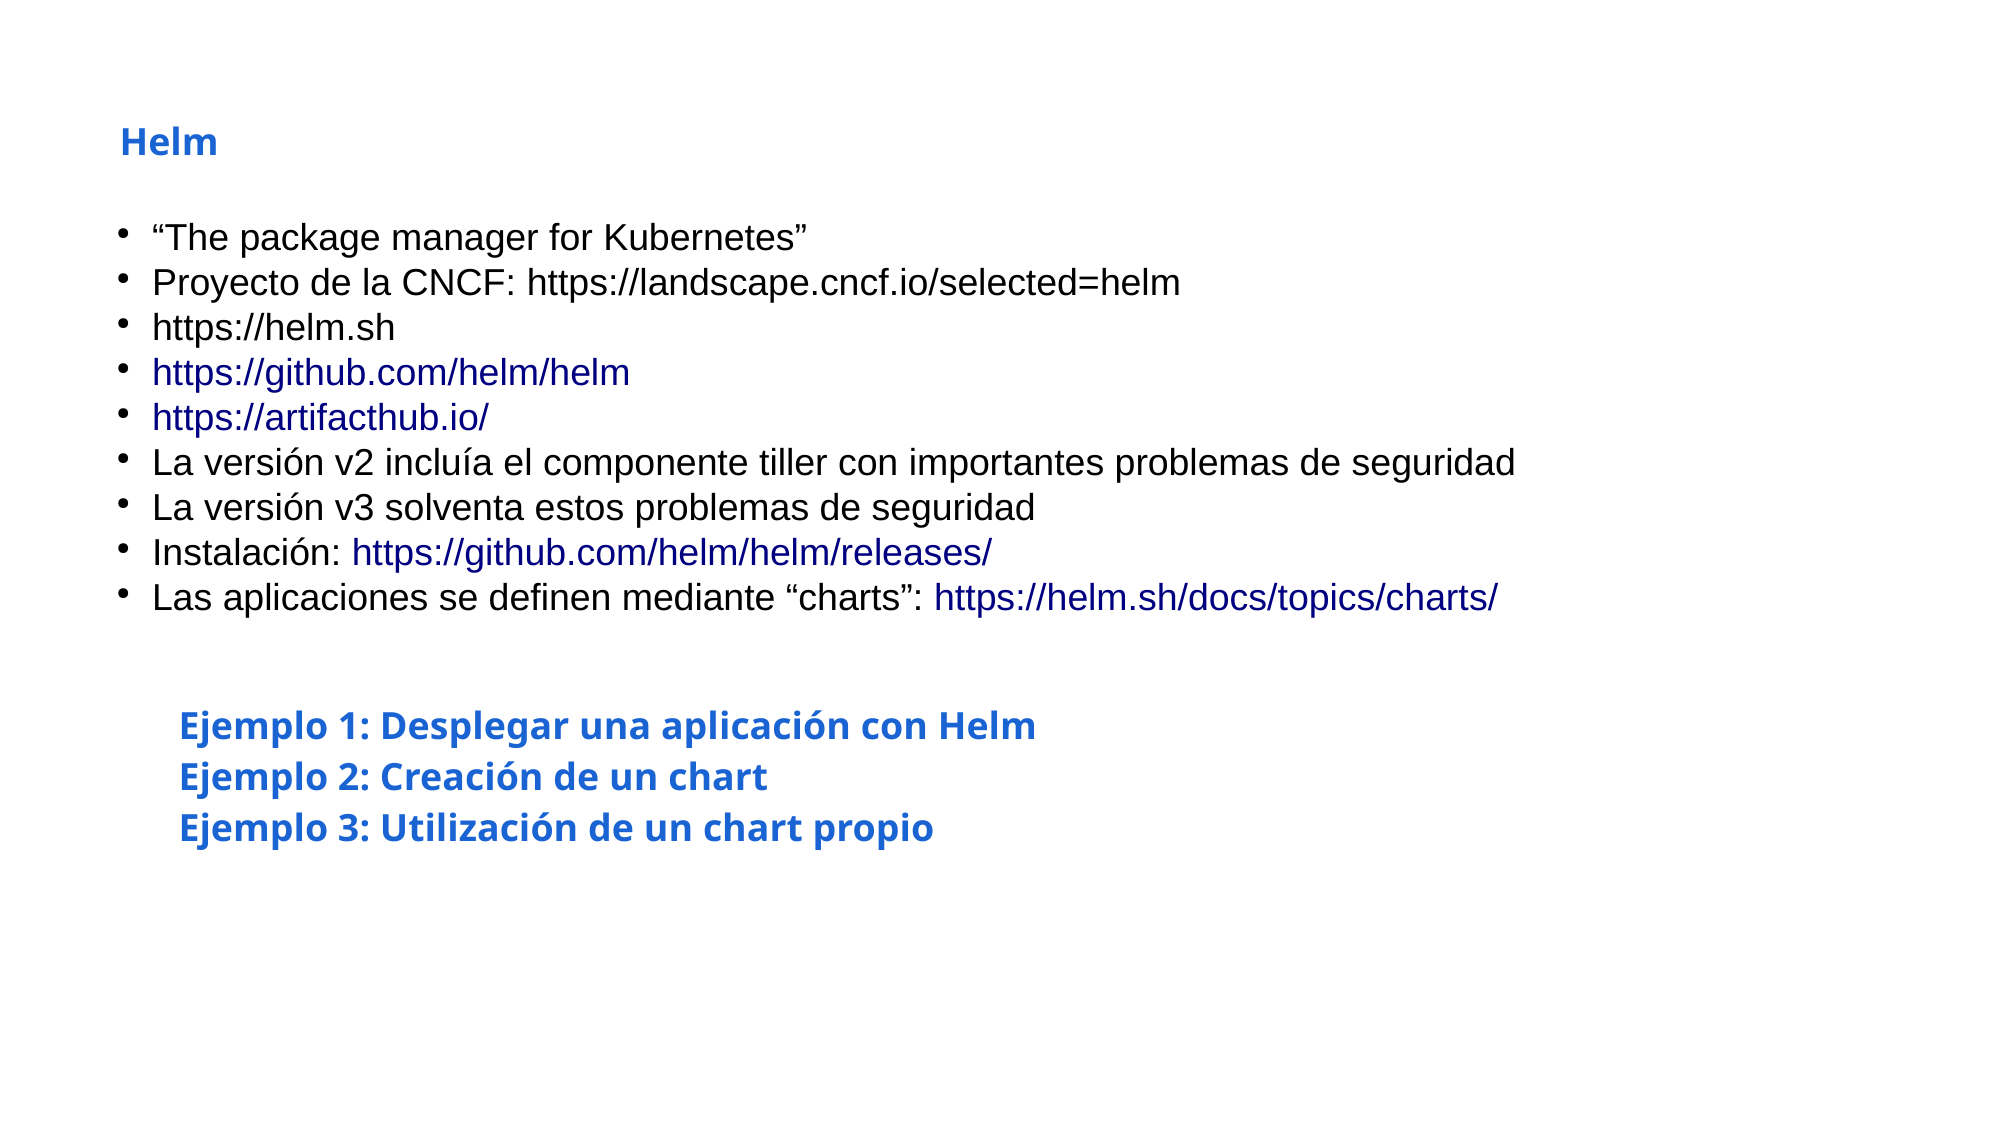

Helm
“The package manager for Kubernetes”
Proyecto de la CNCF: https://landscape.cncf.io/selected=helm
https://helm.sh
https://github.com/helm/helm
https://artifacthub.io/
La versión v2 incluía el componente tiller con importantes problemas de seguridad
La versión v3 solventa estos problemas de seguridad
Instalación: https://github.com/helm/helm/releases/
Las aplicaciones se definen mediante “charts”: https://helm.sh/docs/topics/charts/
Ejemplo 1: Desplegar una aplicación con Helm
Ejemplo 2: Creación de un chart
Ejemplo 3: Utilización de un chart propio